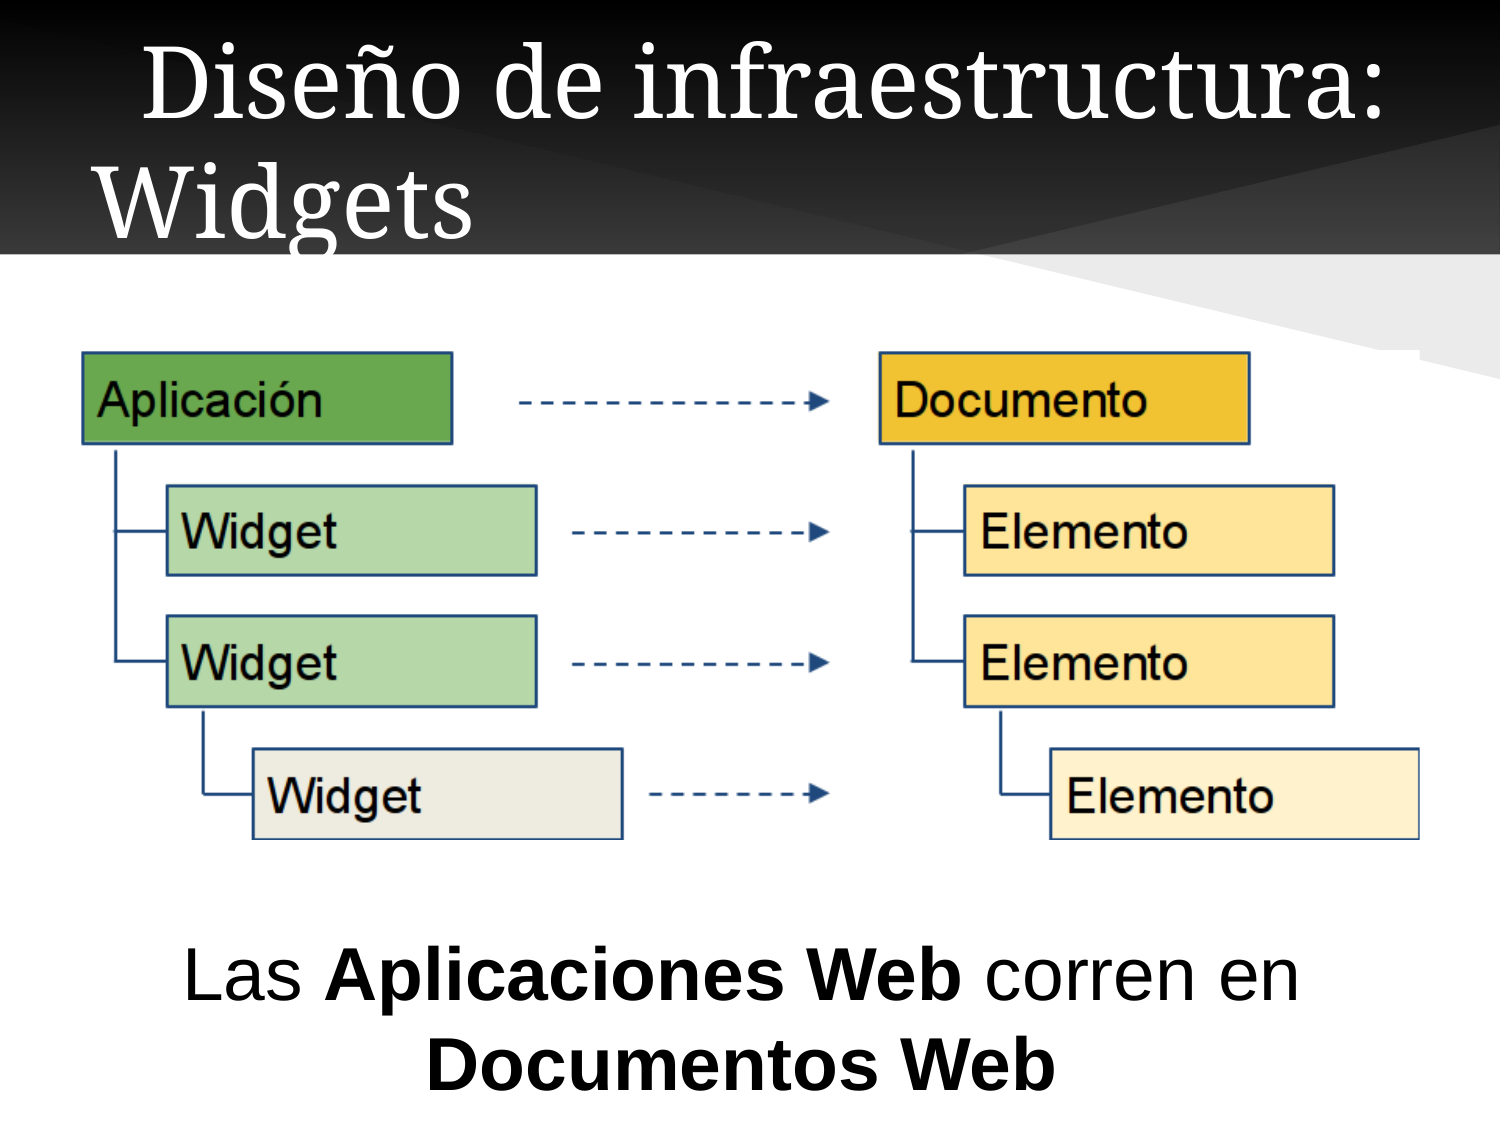

# Diseño de infraestructura: Widgets
Las Aplicaciones Web corren en Documentos Web